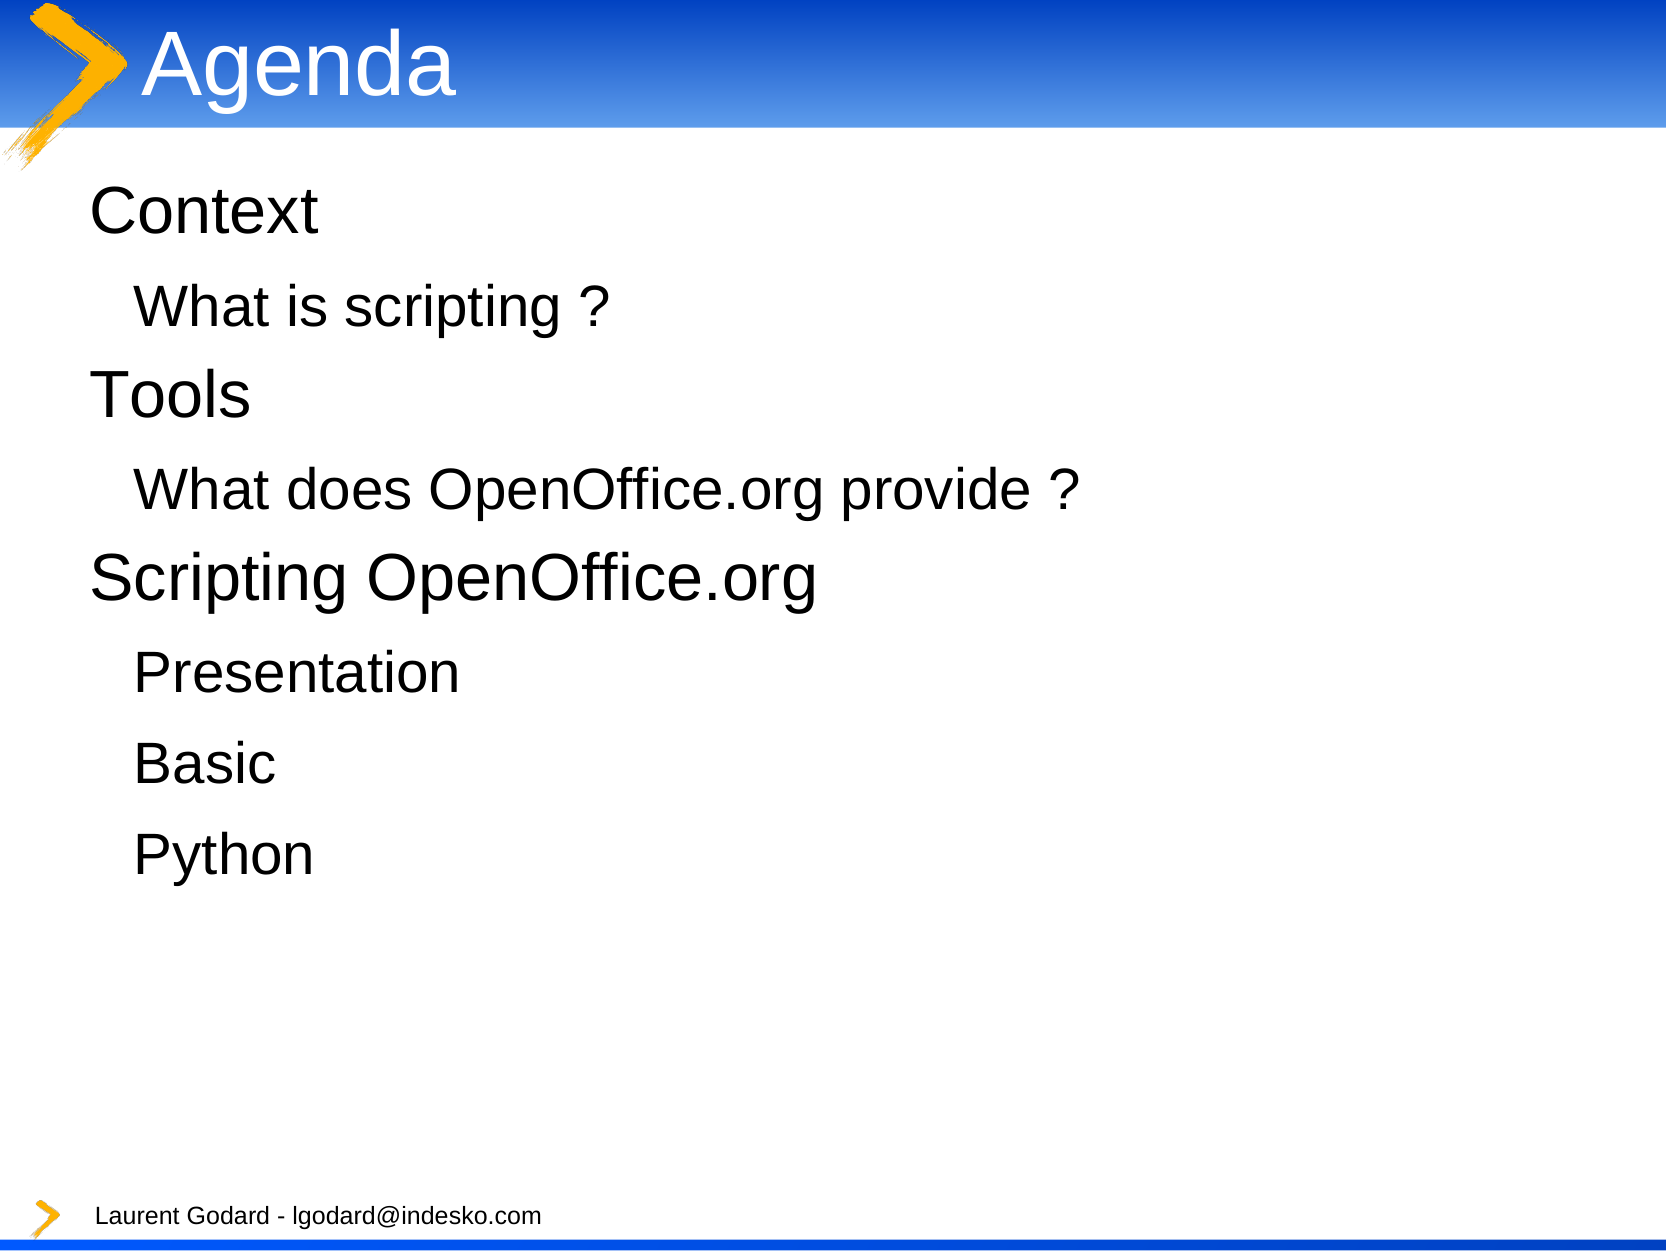

# Agenda
Context
What is scripting ?
Tools
What does OpenOffice.org provide ?
Scripting OpenOffice.org
Presentation
Basic
Python